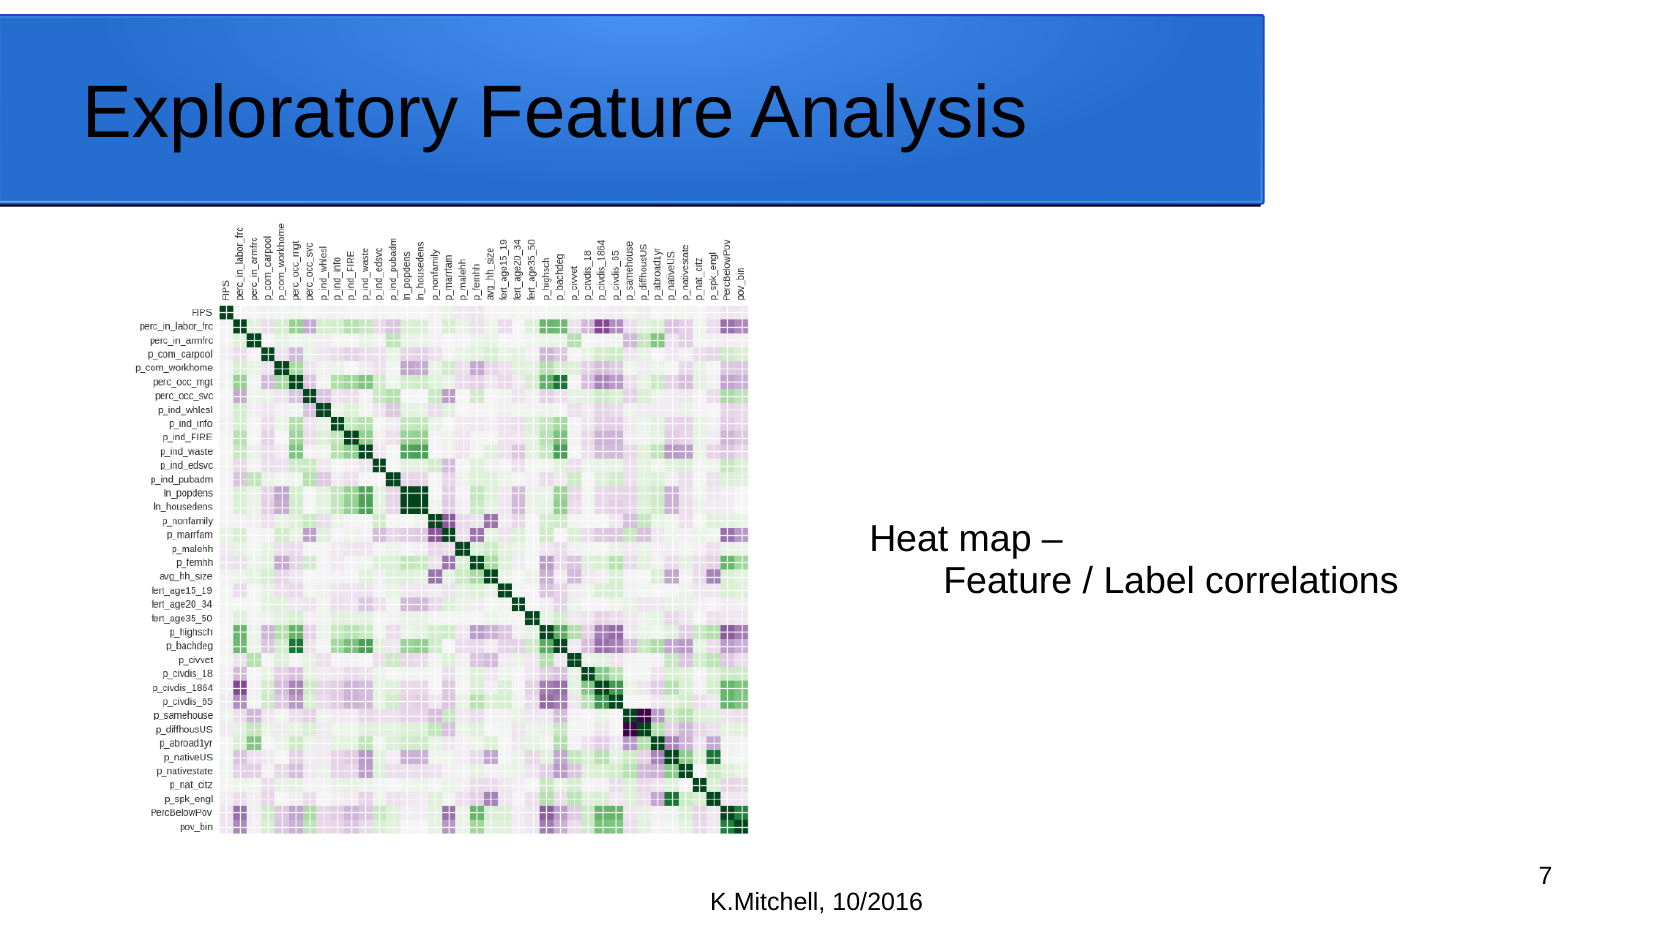

# Exploratory Feature Analysis
Heat map –
	Feature / Label correlations